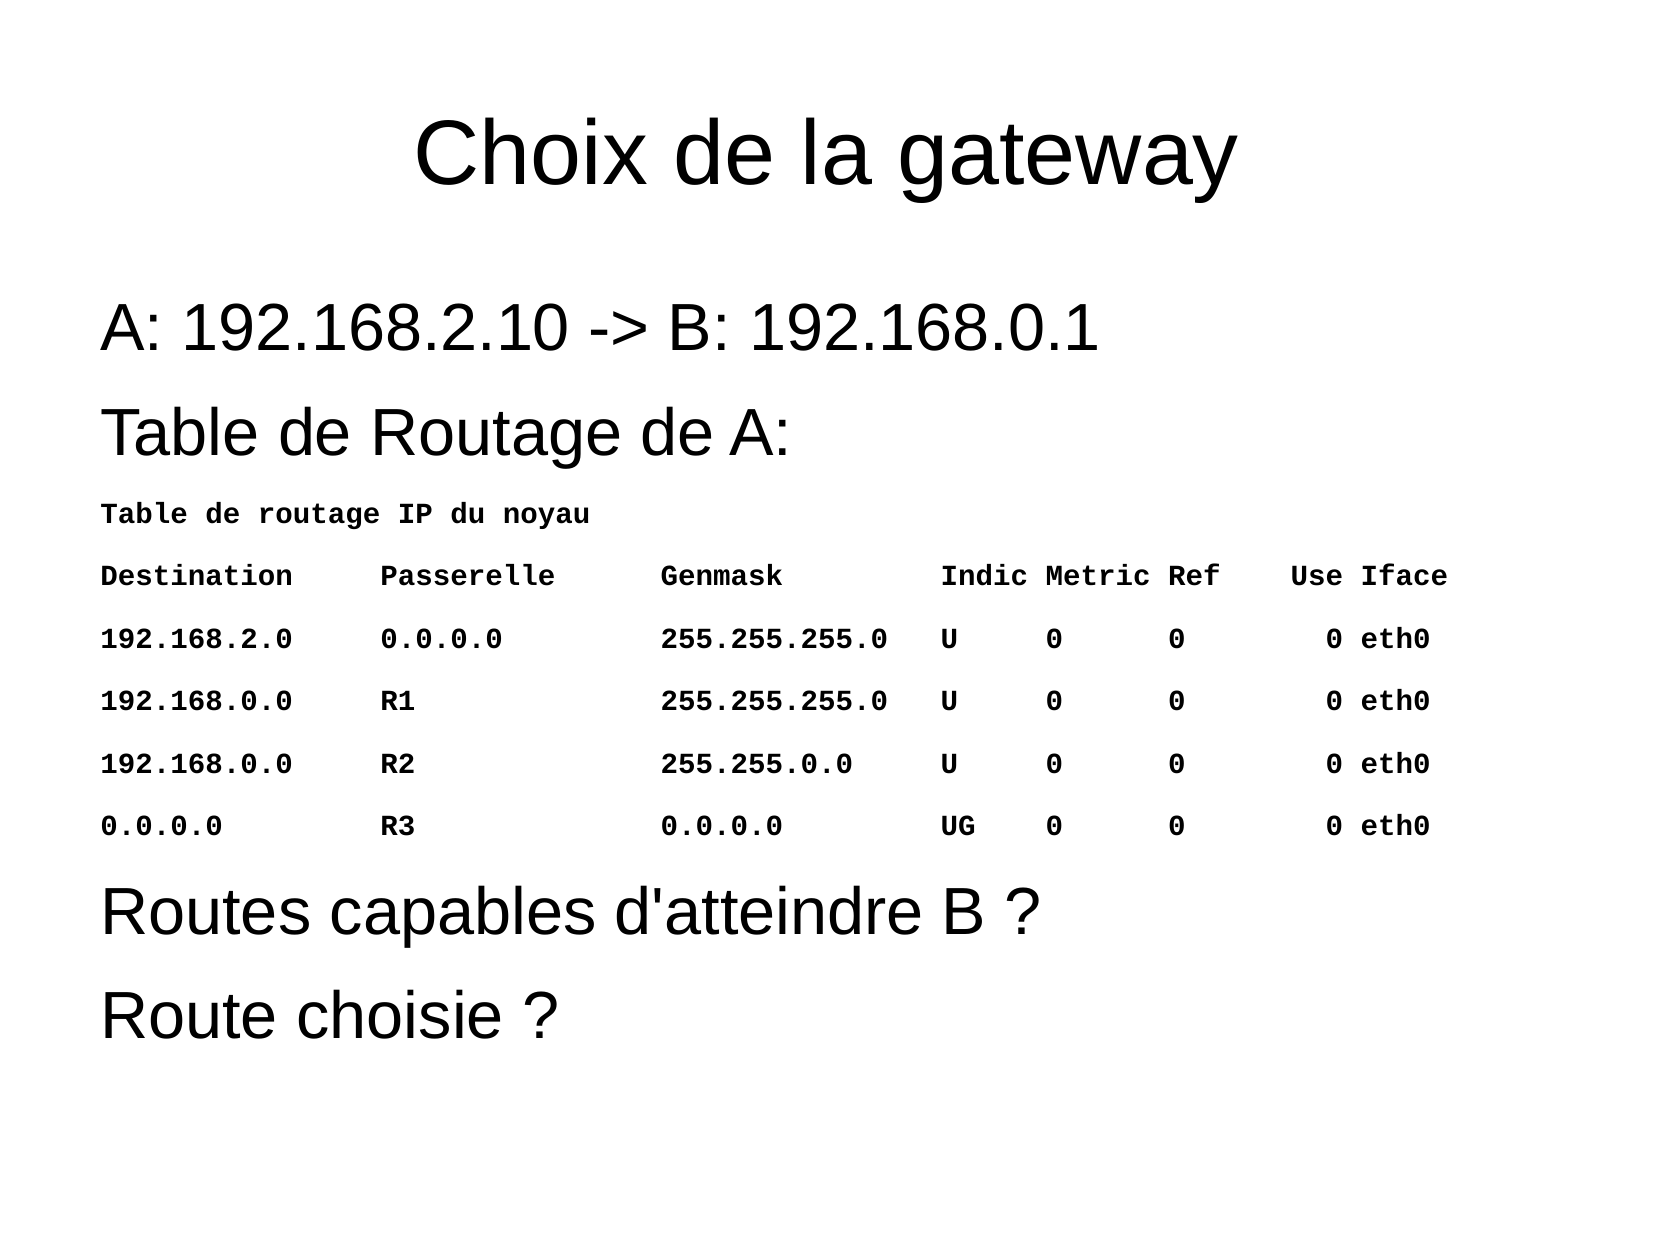

# Choix de la gateway
A: 192.168.2.10 -> B: 192.168.0.1
Table de Routage de A:
Table de routage IP du noyau
Destination Passerelle Genmask Indic Metric Ref Use Iface
192.168.2.0 0.0.0.0 255.255.255.0 U 0 0 0 eth0
192.168.0.0 R1 255.255.255.0 U 0 0 0 eth0
192.168.0.0 R2 255.255.0.0 U 0 0 0 eth0
0.0.0.0 R3 0.0.0.0 UG 0 0 0 eth0
Routes capables d'atteindre B ?
Route choisie ?